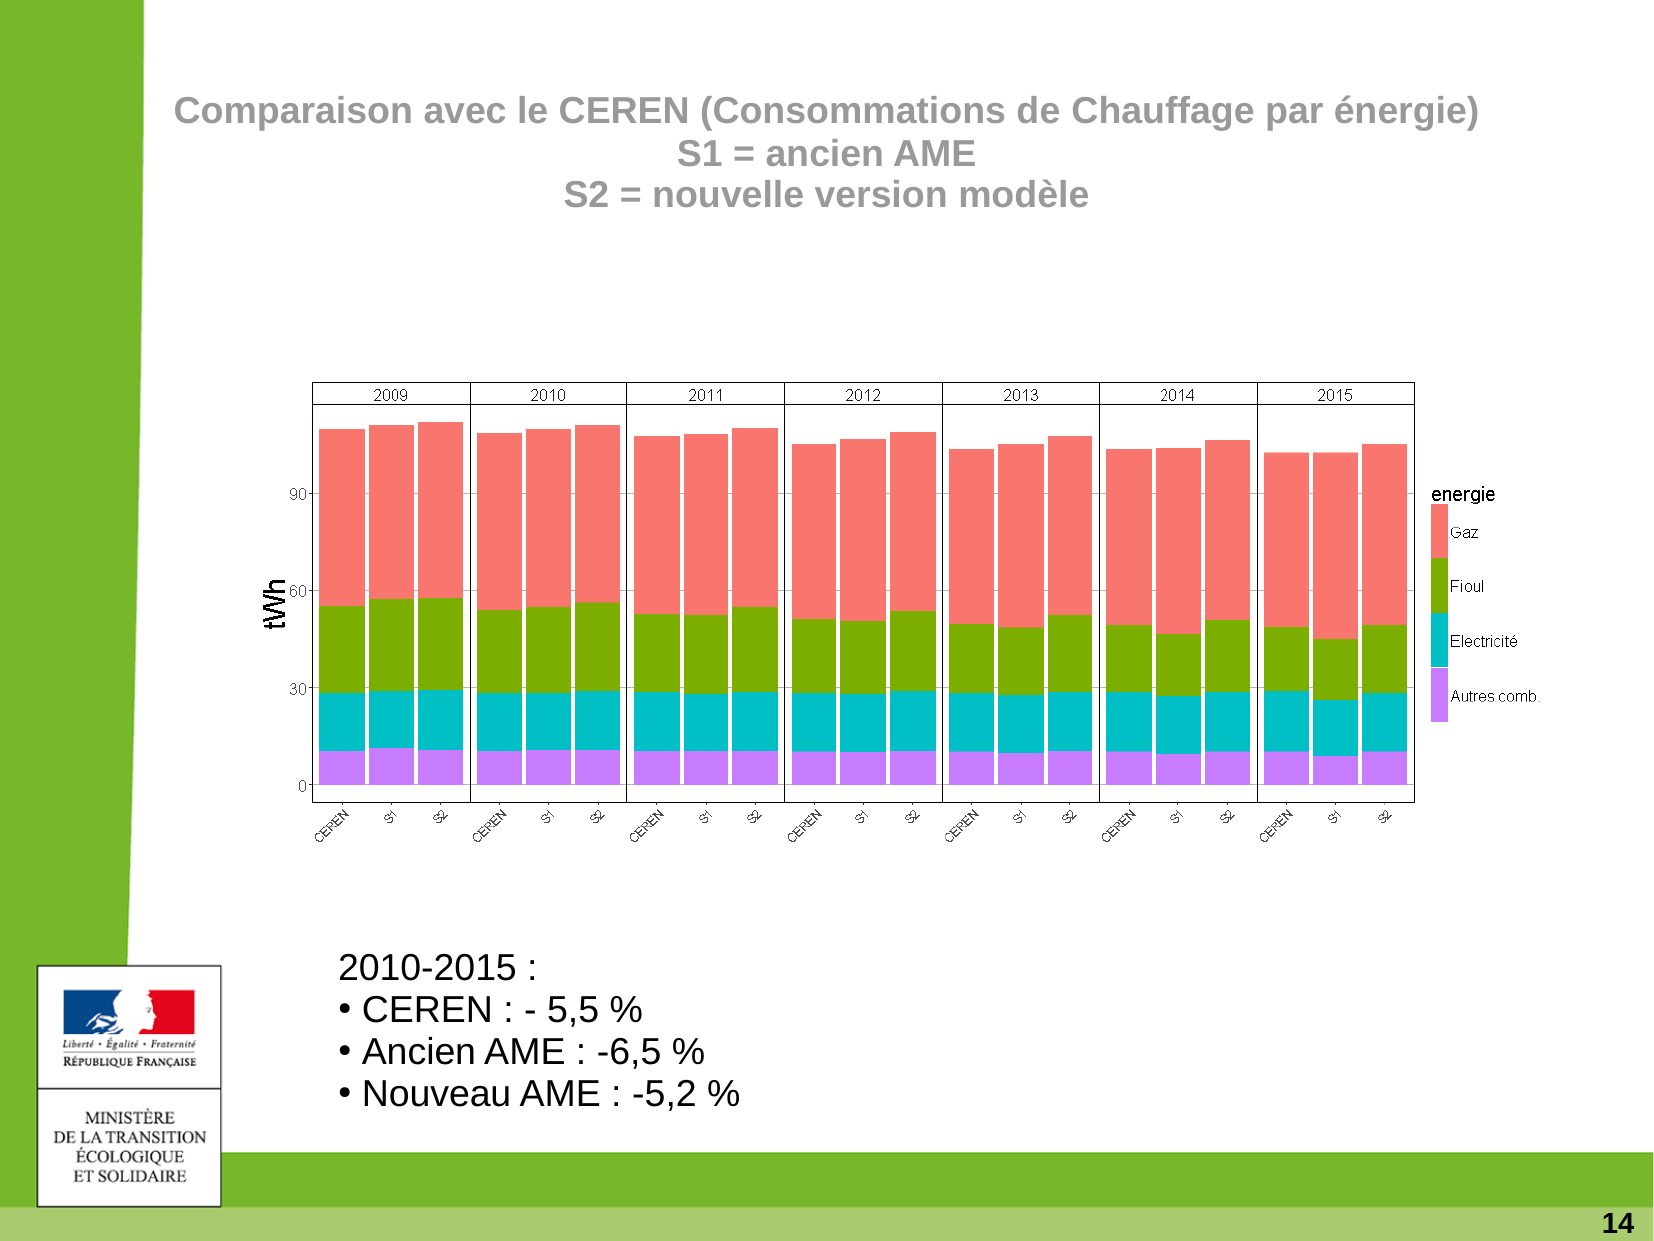

# Comparaison avec le CEREN (Consommations de Chauffage par énergie) S1 = ancien AME S2 = nouvelle version modèle
2010-2015 :
 CEREN : - 5,5 %
 Ancien AME : -6,5 %
 Nouveau AME : -5,2 %